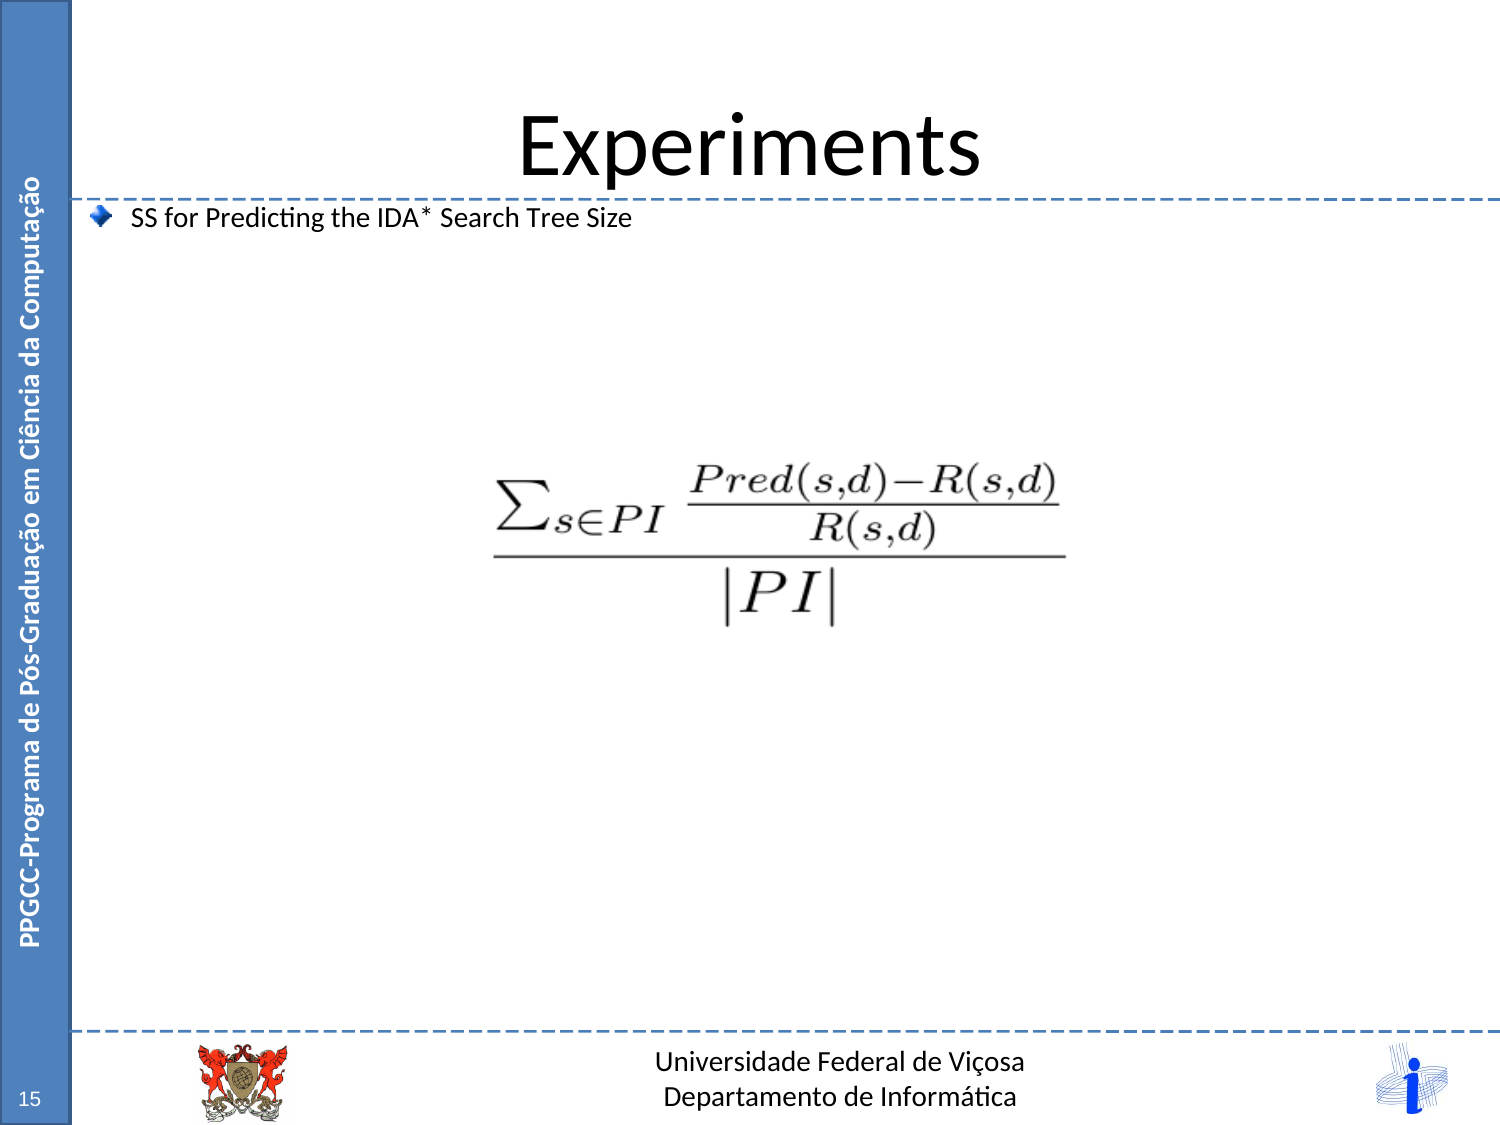

Experiments
 SS for Predicting the IDA* Search Tree Size
PPGCC-Programa de Pós-Graduação em Ciência da Computação
Universidade Federal de Viçosa
Departamento de Informática
15